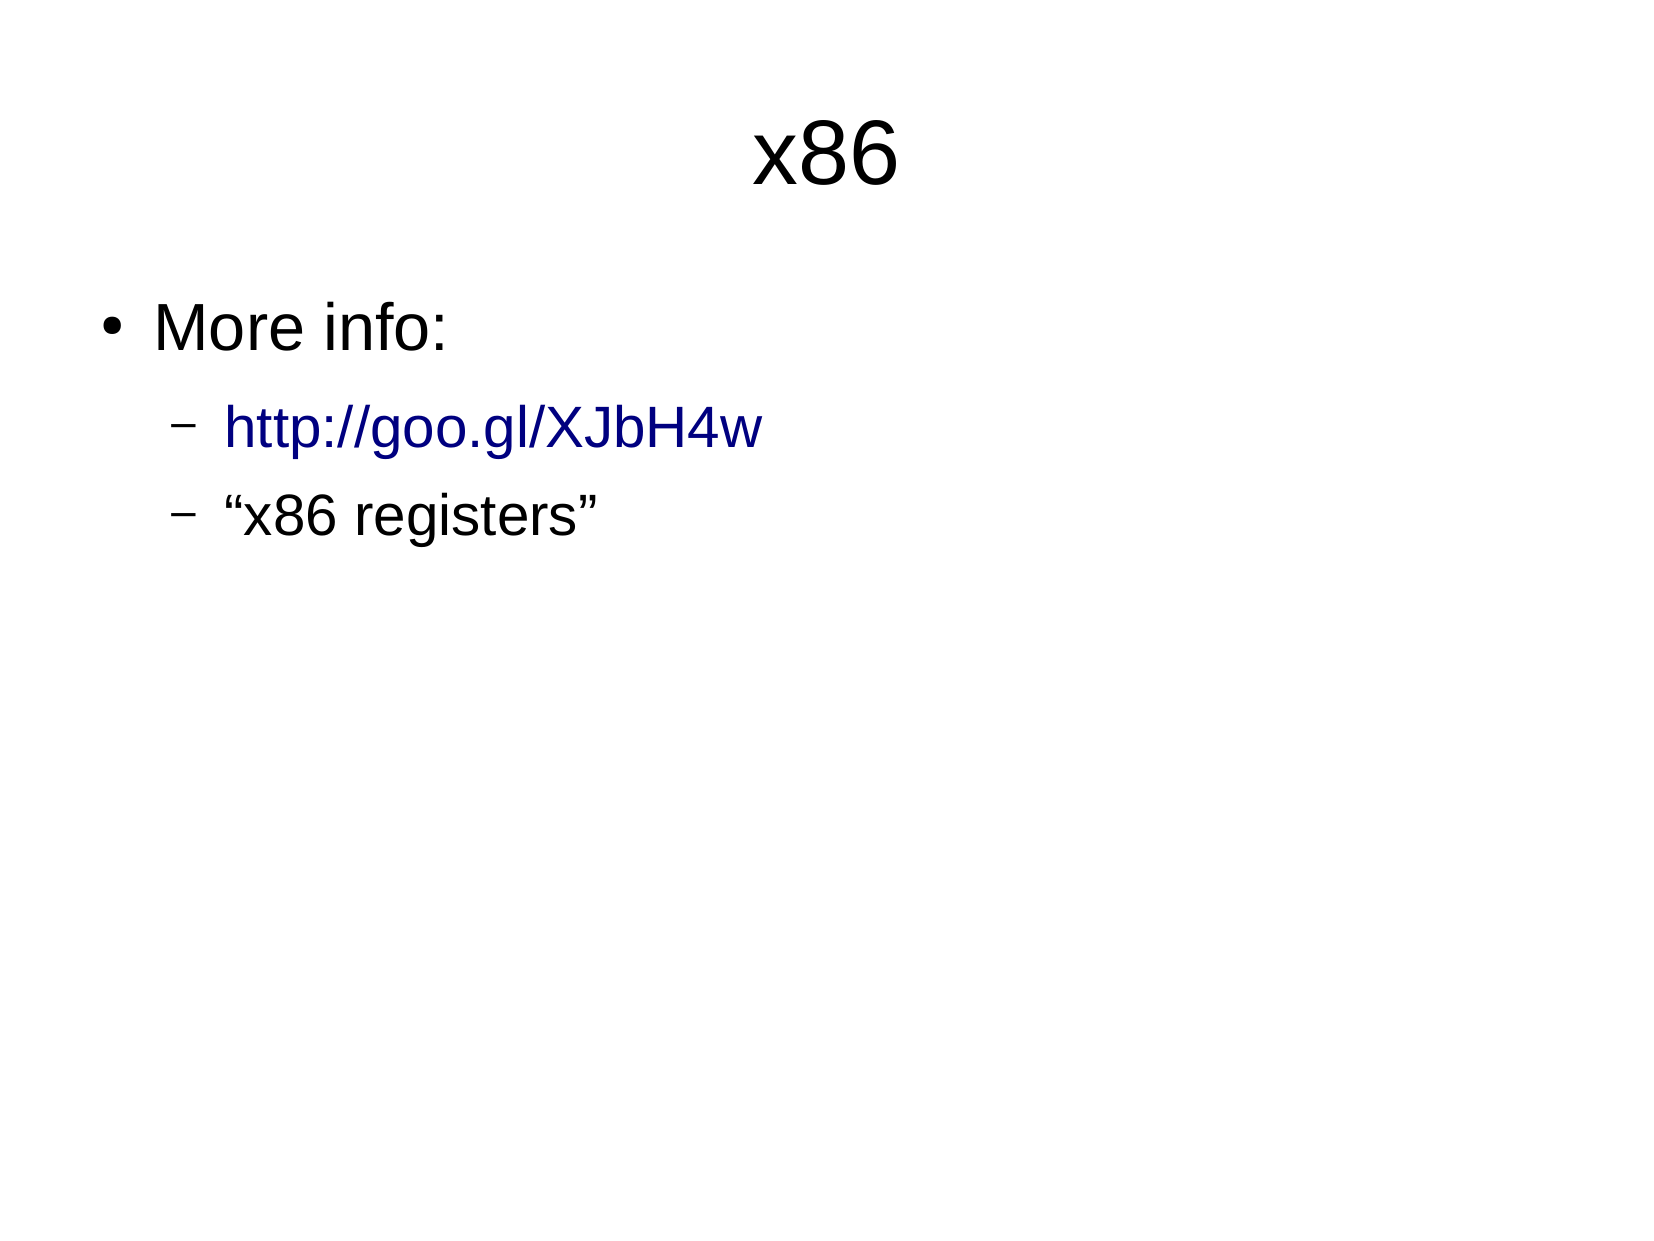

# x86
More info:
http://goo.gl/XJbH4w
“x86 registers”